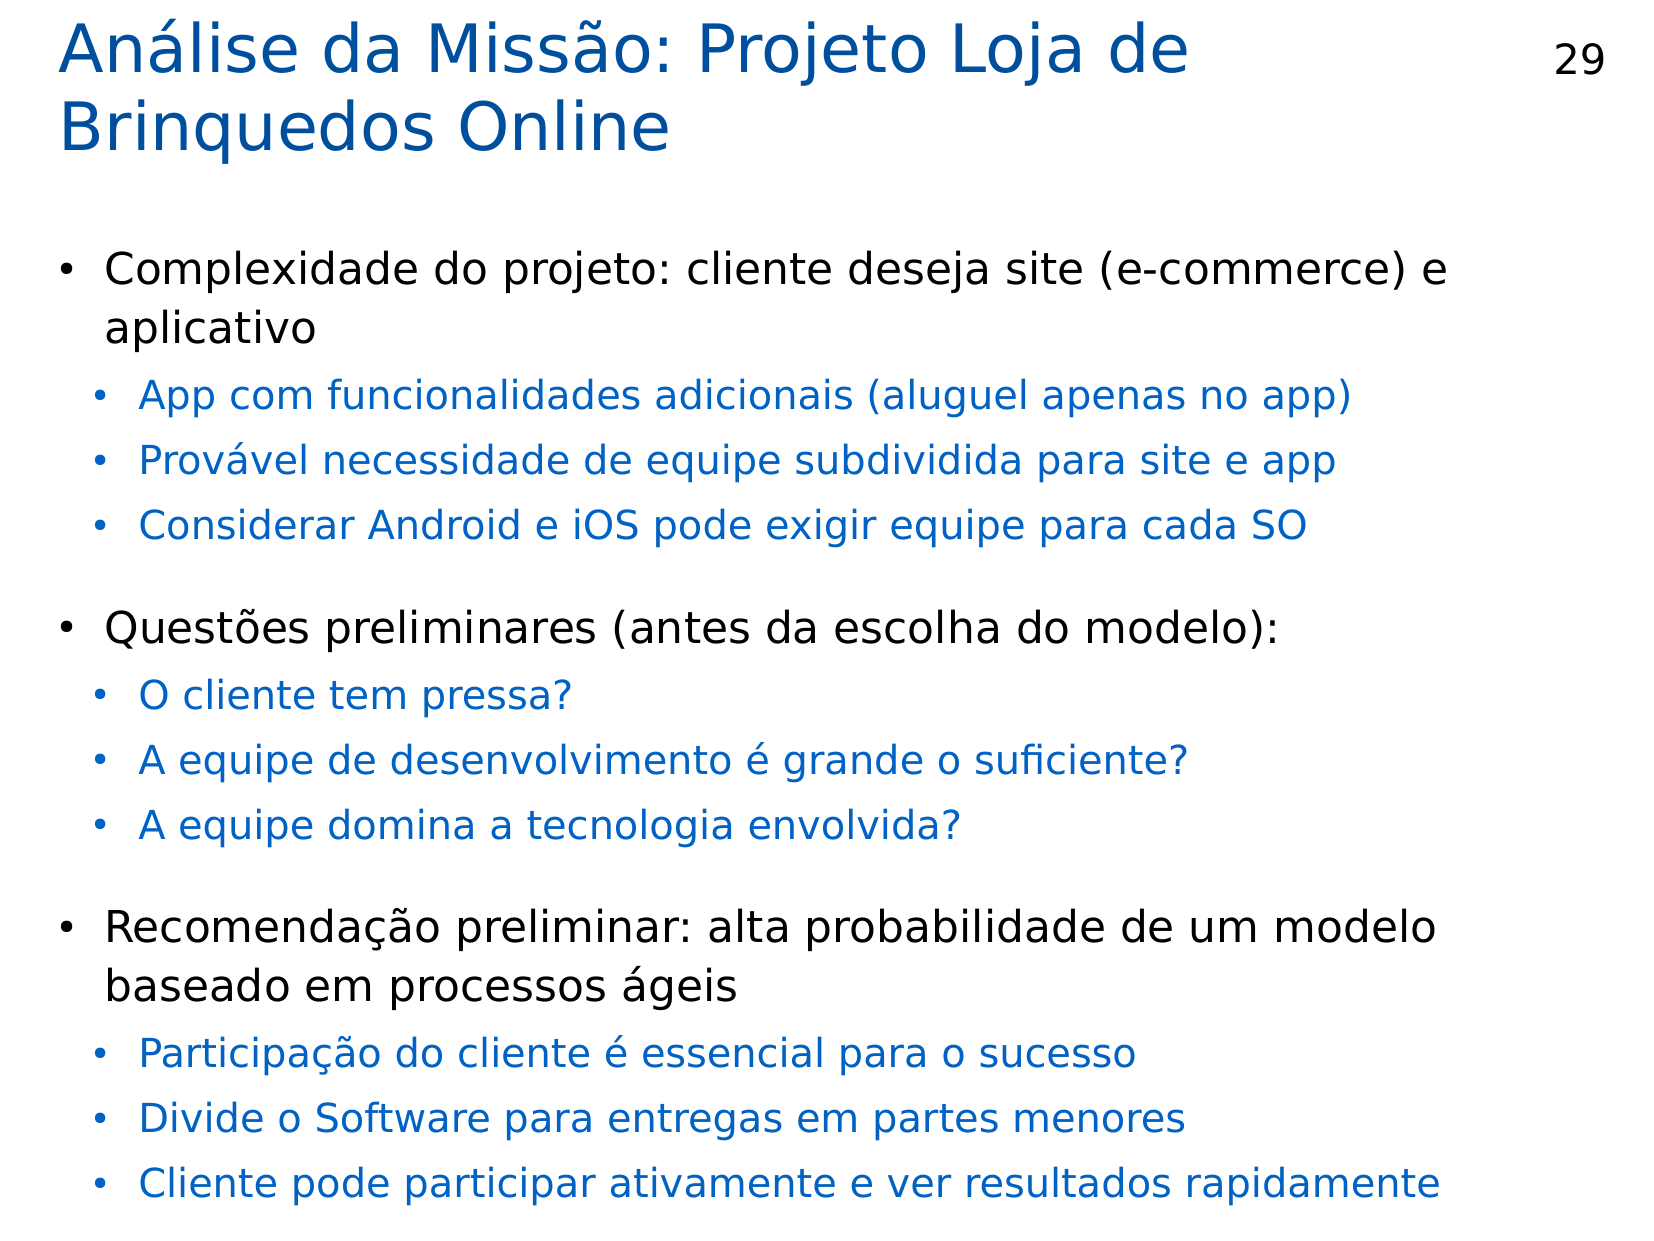

# Análise da Missão: Projeto Loja de Brinquedos Online
29
Complexidade do projeto: cliente deseja site (e-commerce) e aplicativo
App com funcionalidades adicionais (aluguel apenas no app)
Provável necessidade de equipe subdividida para site e app
Considerar Android e iOS pode exigir equipe para cada SO
Questões preliminares (antes da escolha do modelo):
O cliente tem pressa?
A equipe de desenvolvimento é grande o suficiente?
A equipe domina a tecnologia envolvida?
Recomendação preliminar: alta probabilidade de um modelo baseado em processos ágeis
Participação do cliente é essencial para o sucesso
Divide o Software para entregas em partes menores
Cliente pode participar ativamente e ver resultados rapidamente